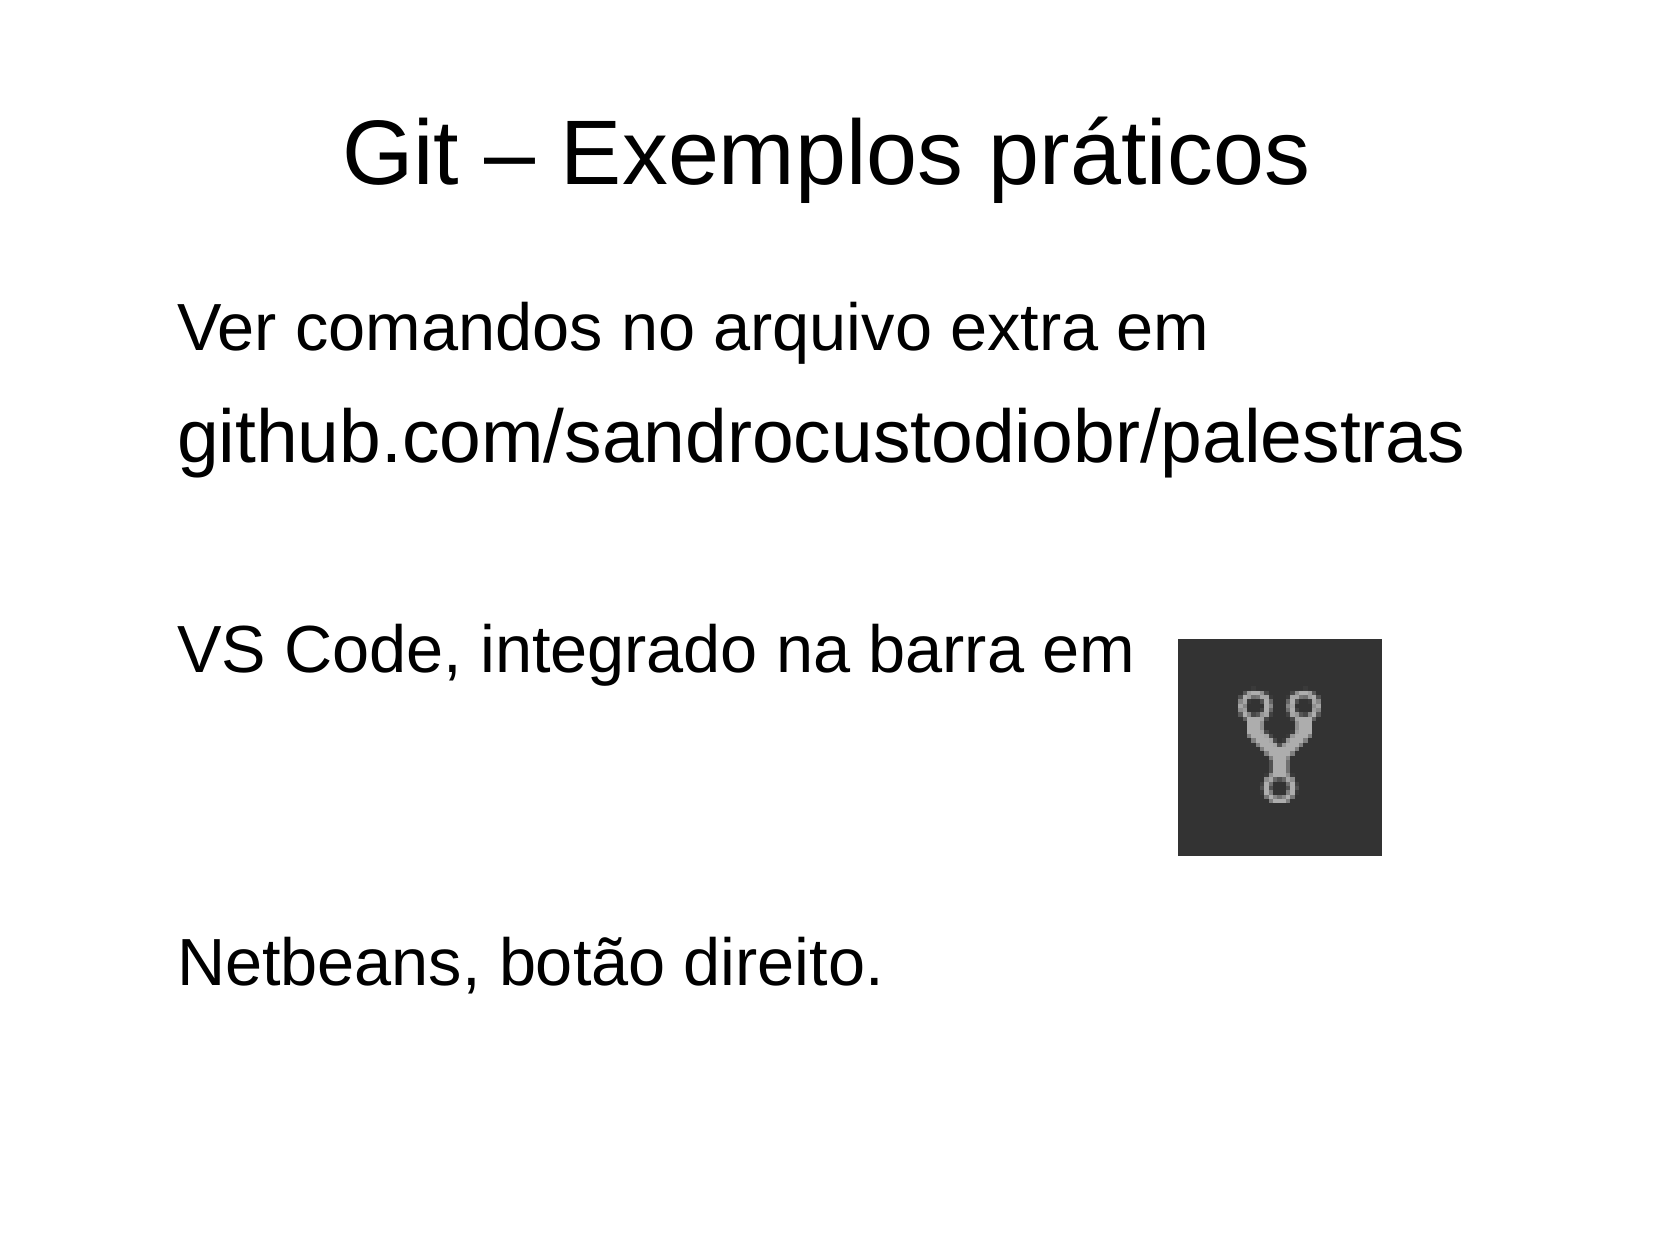

# Git – Exemplos práticos
Ver comandos no arquivo extra em
github.com/sandrocustodiobr/palestras
VS Code, integrado na barra em
Netbeans, botão direito.